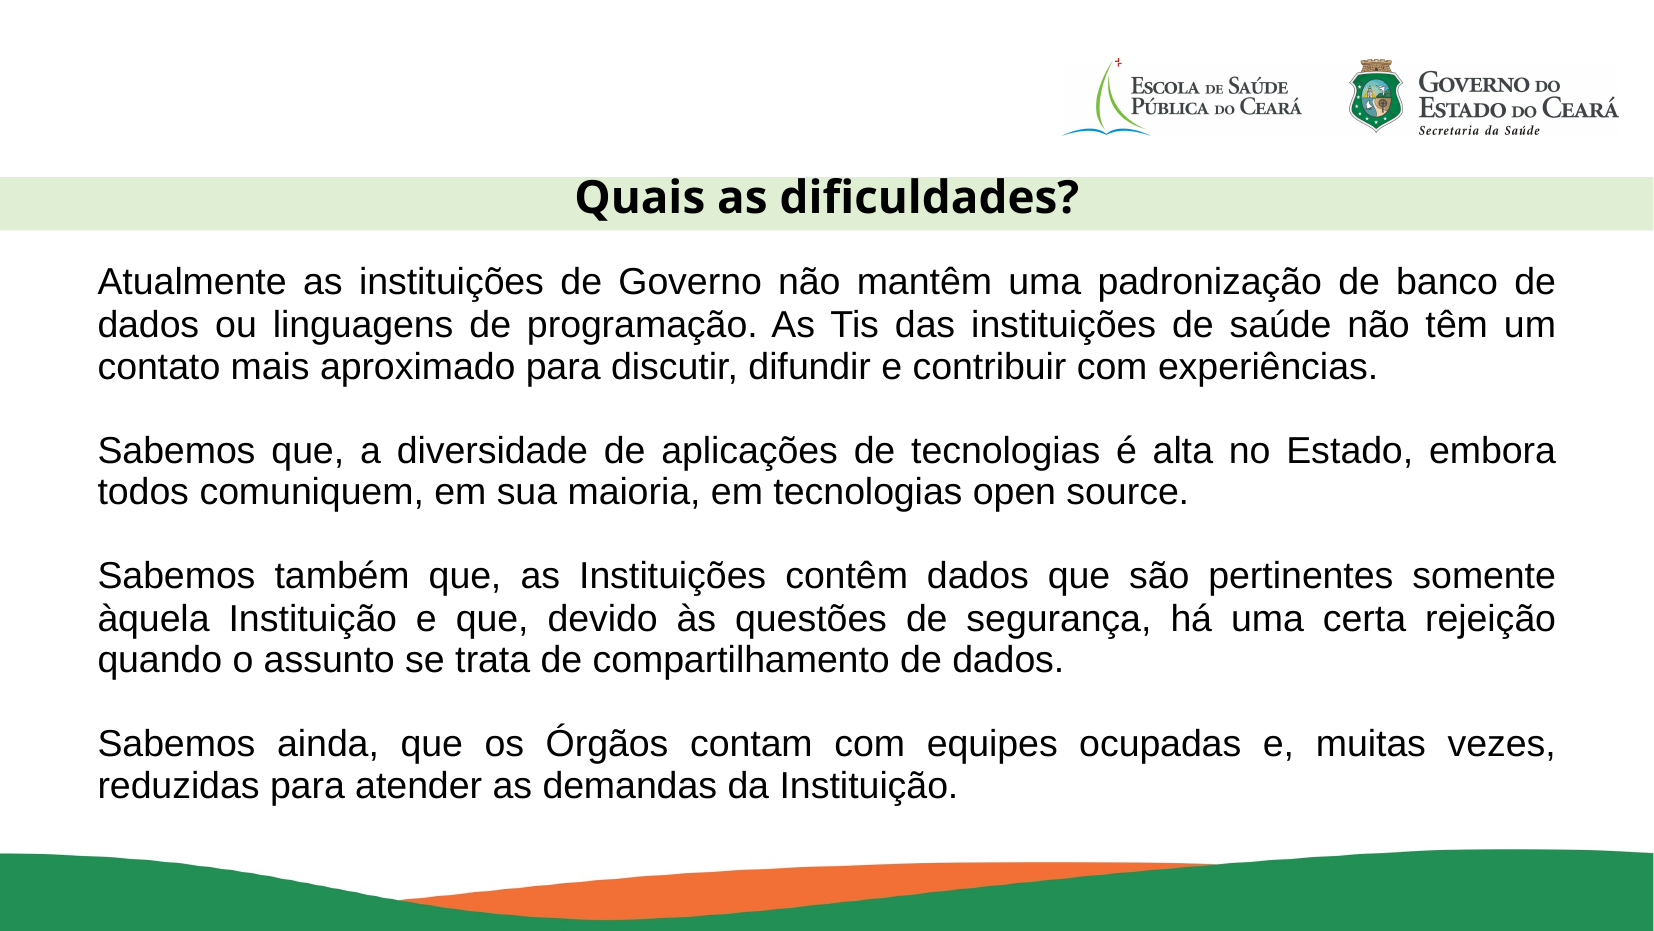

# Quais as dificuldades?
Atualmente as instituições de Governo não mantêm uma padronização de banco de dados ou linguagens de programação. As Tis das instituições de saúde não têm um contato mais aproximado para discutir, difundir e contribuir com experiências.
Sabemos que, a diversidade de aplicações de tecnologias é alta no Estado, embora todos comuniquem, em sua maioria, em tecnologias open source.
Sabemos também que, as Instituições contêm dados que são pertinentes somente àquela Instituição e que, devido às questões de segurança, há uma certa rejeição quando o assunto se trata de compartilhamento de dados.
Sabemos ainda, que os Órgãos contam com equipes ocupadas e, muitas vezes, reduzidas para atender as demandas da Instituição.